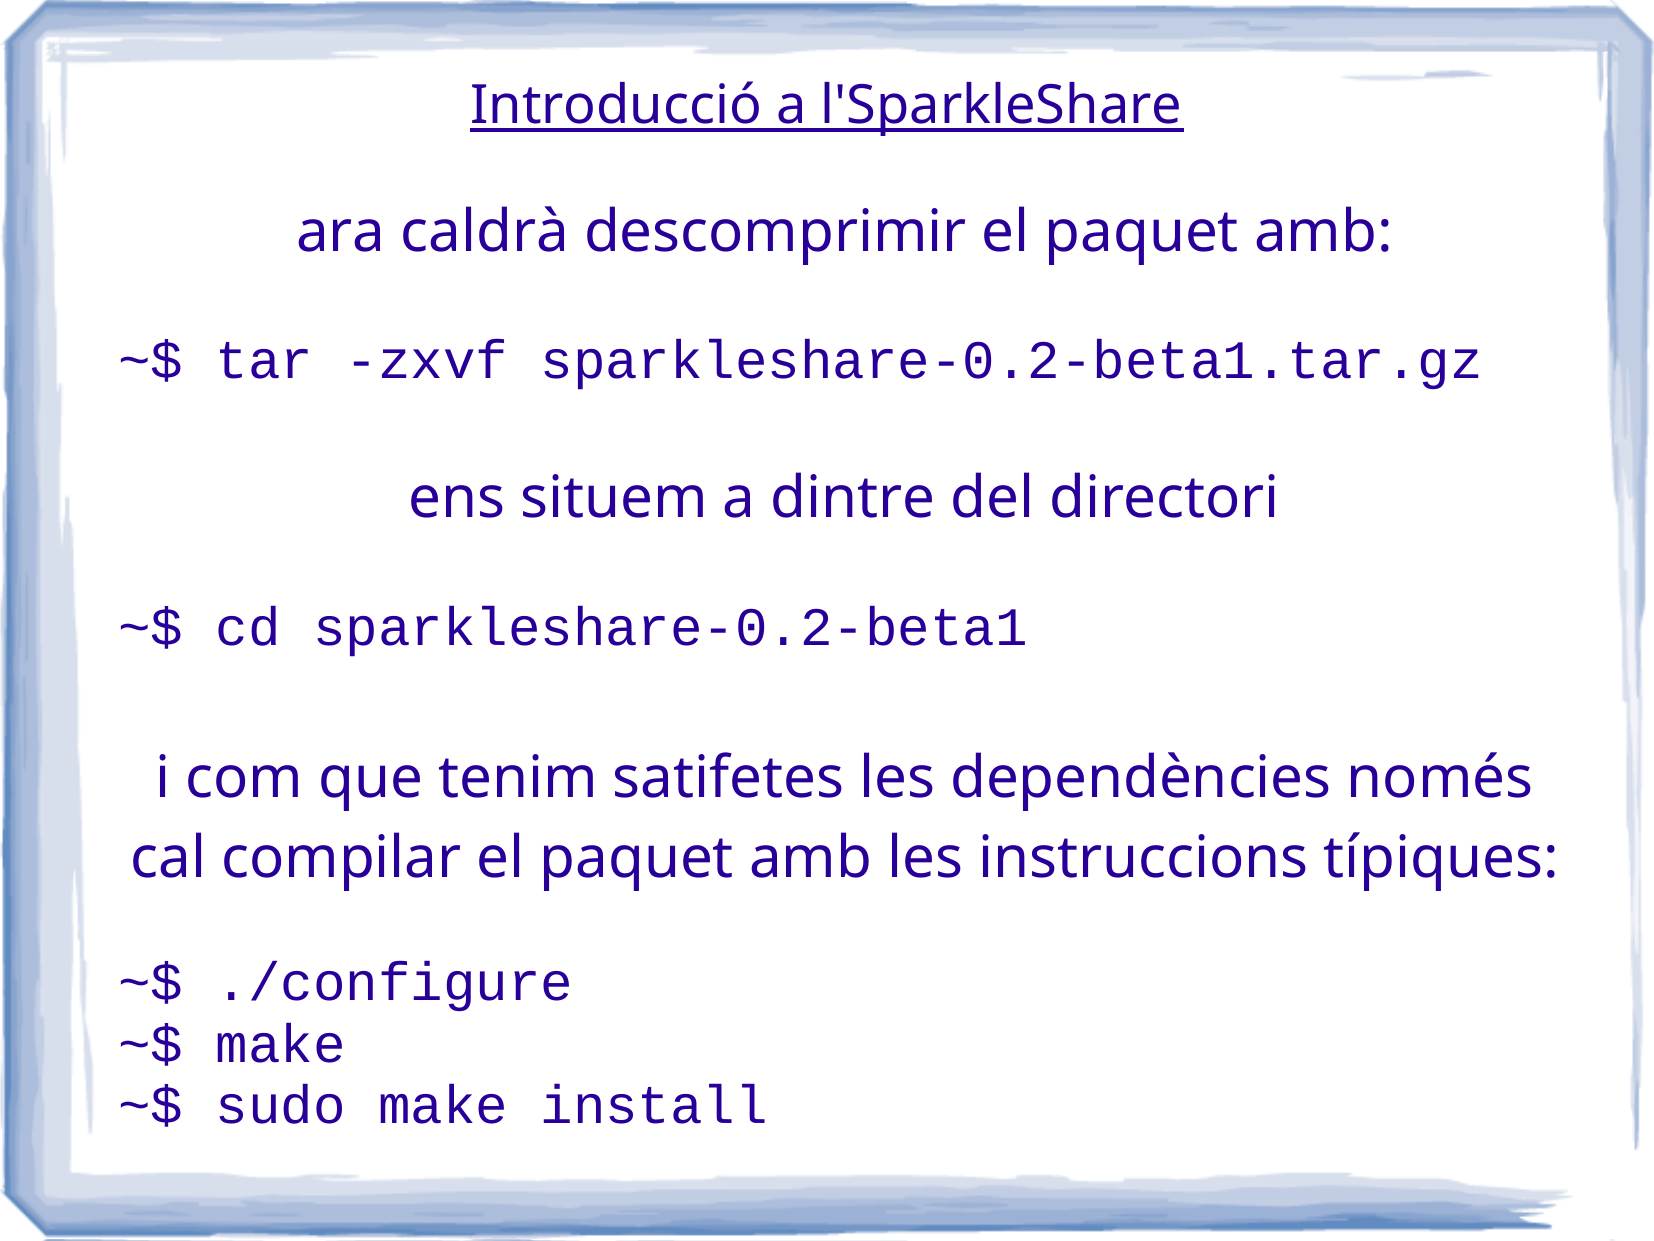

# Introducció a l'SparkleShare
ara caldrà descomprimir el paquet amb:
~$ tar -zxvf sparkleshare-0.2-beta1.tar.gz
ens situem a dintre del directori
~$ cd sparkleshare-0.2-beta1
i com que tenim satifetes les dependències només cal compilar el paquet amb les instruccions típiques:
~$ ./configure
~$ make
~$ sudo make install